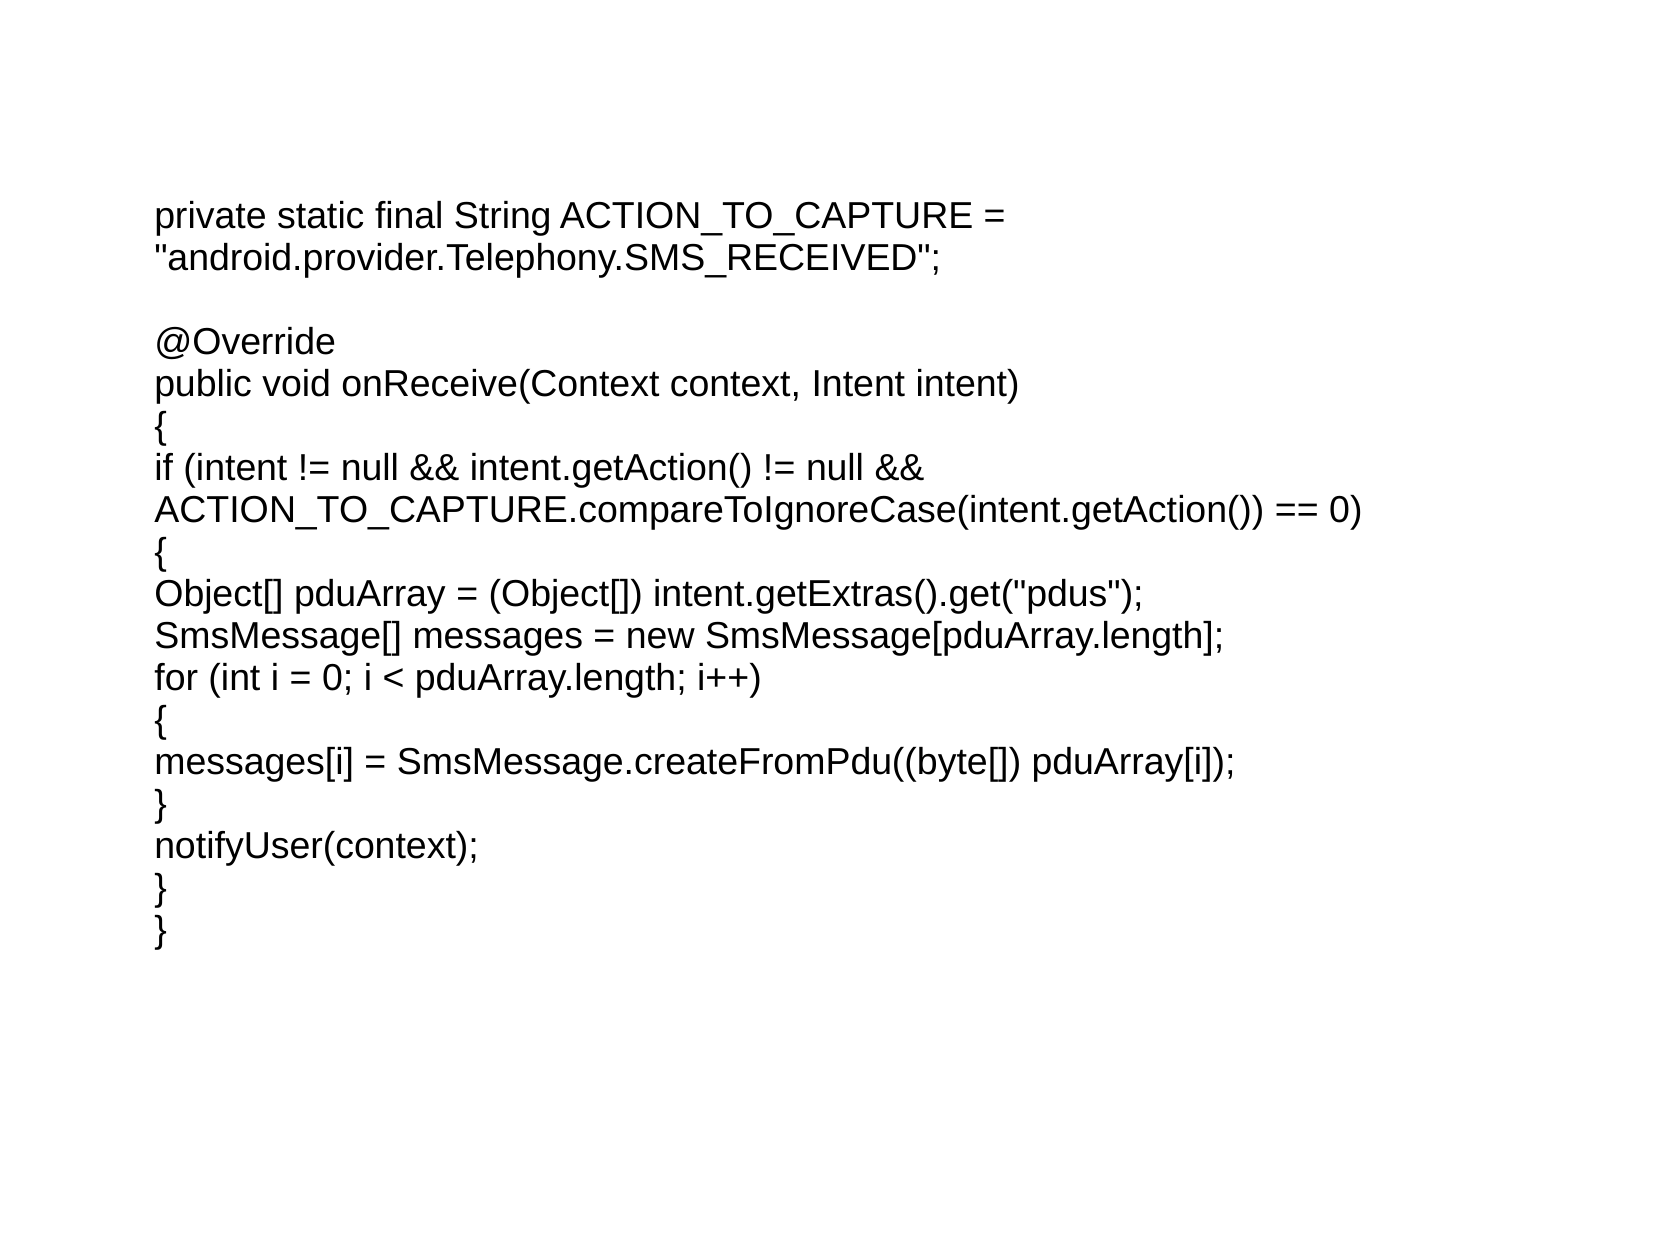

private static final String ACTION_TO_CAPTURE = "android.provider.Telephony.SMS_RECEIVED";
@Override
public void onReceive(Context context, Intent intent)
{
if (intent != null && intent.getAction() != null && ACTION_TO_CAPTURE.compareToIgnoreCase(intent.getAction()) == 0)
{
Object[] pduArray = (Object[]) intent.getExtras().get("pdus");
SmsMessage[] messages = new SmsMessage[pduArray.length];
for (int i = 0; i < pduArray.length; i++)
{
messages[i] = SmsMessage.createFromPdu((byte[]) pduArray[i]);
}
notifyUser(context);
}
}